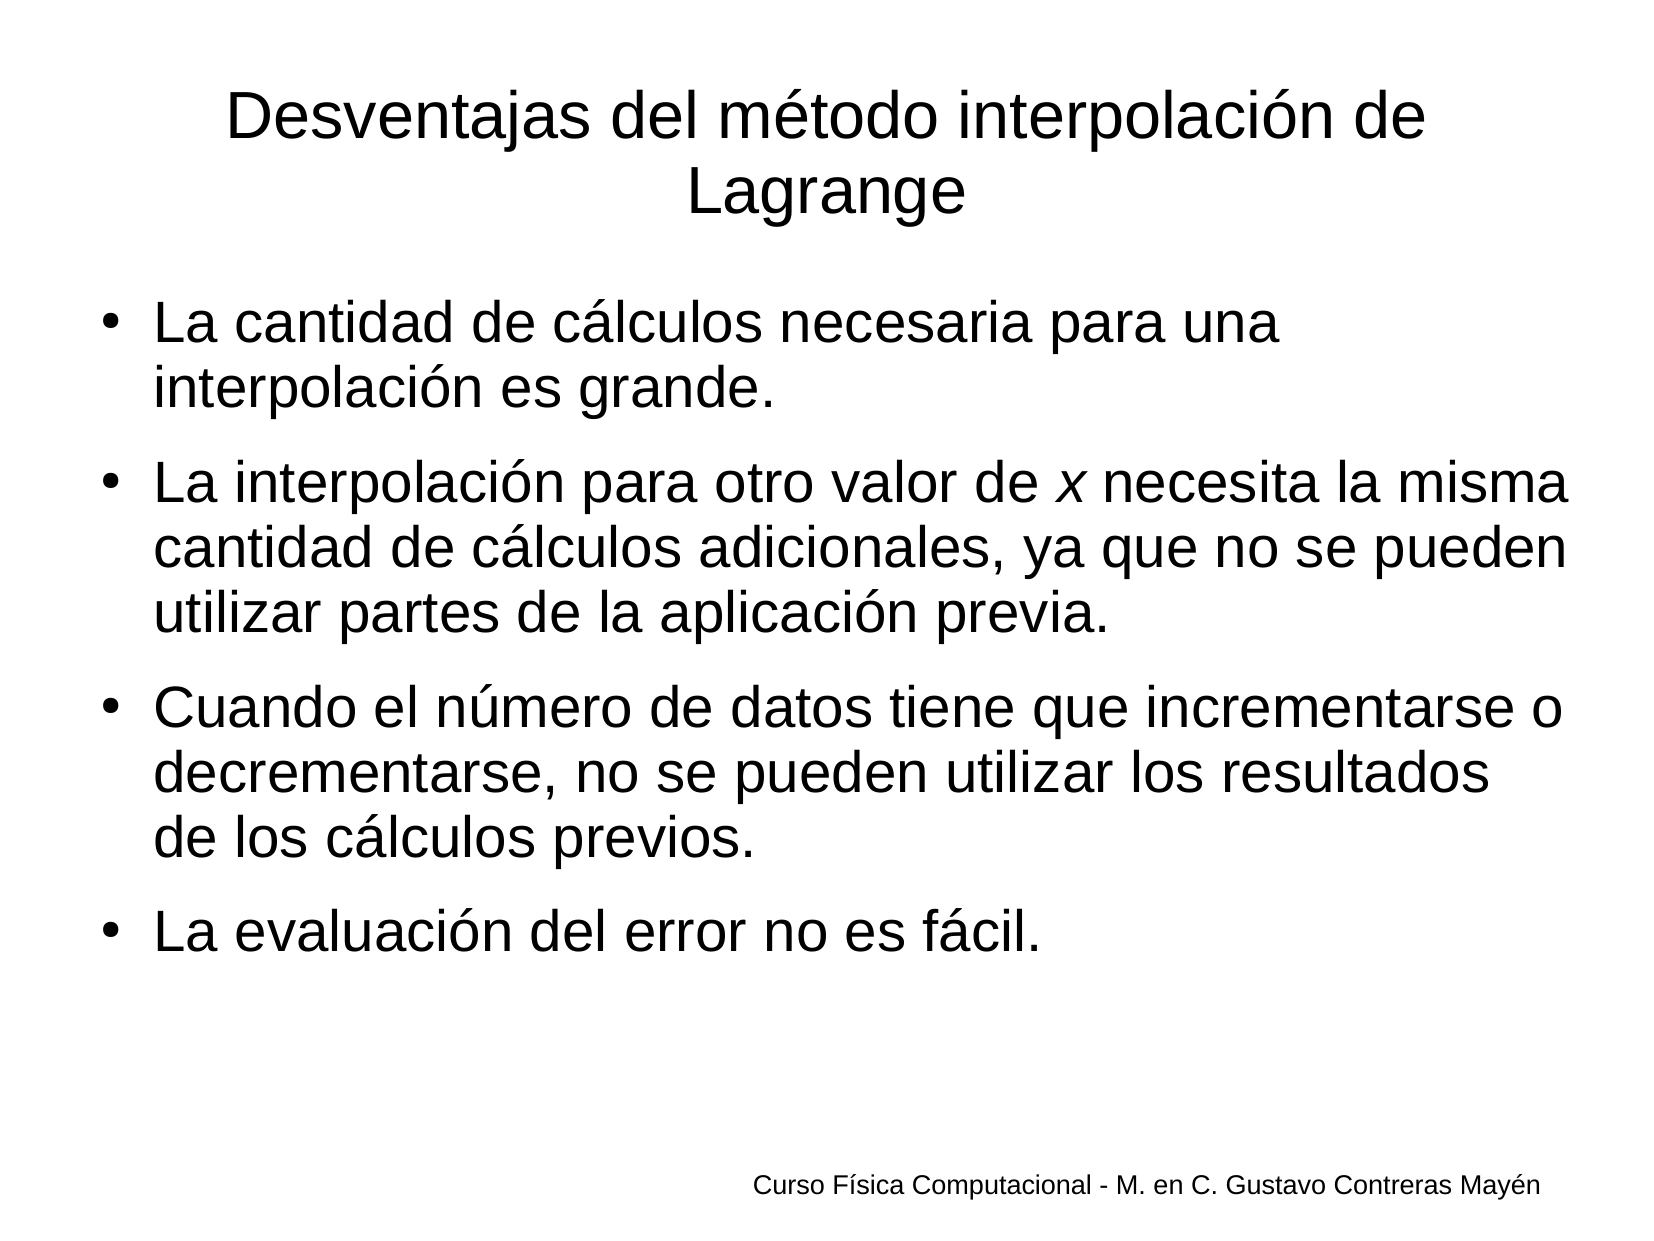

# Desventajas del método interpolación de Lagrange
La cantidad de cálculos necesaria para una interpolación es grande.
La interpolación para otro valor de x necesita la misma cantidad de cálculos adicionales, ya que no se pueden utilizar partes de la aplicación previa.
Cuando el número de datos tiene que incrementarse o decrementarse, no se pueden utilizar los resultados de los cálculos previos.
La evaluación del error no es fácil.